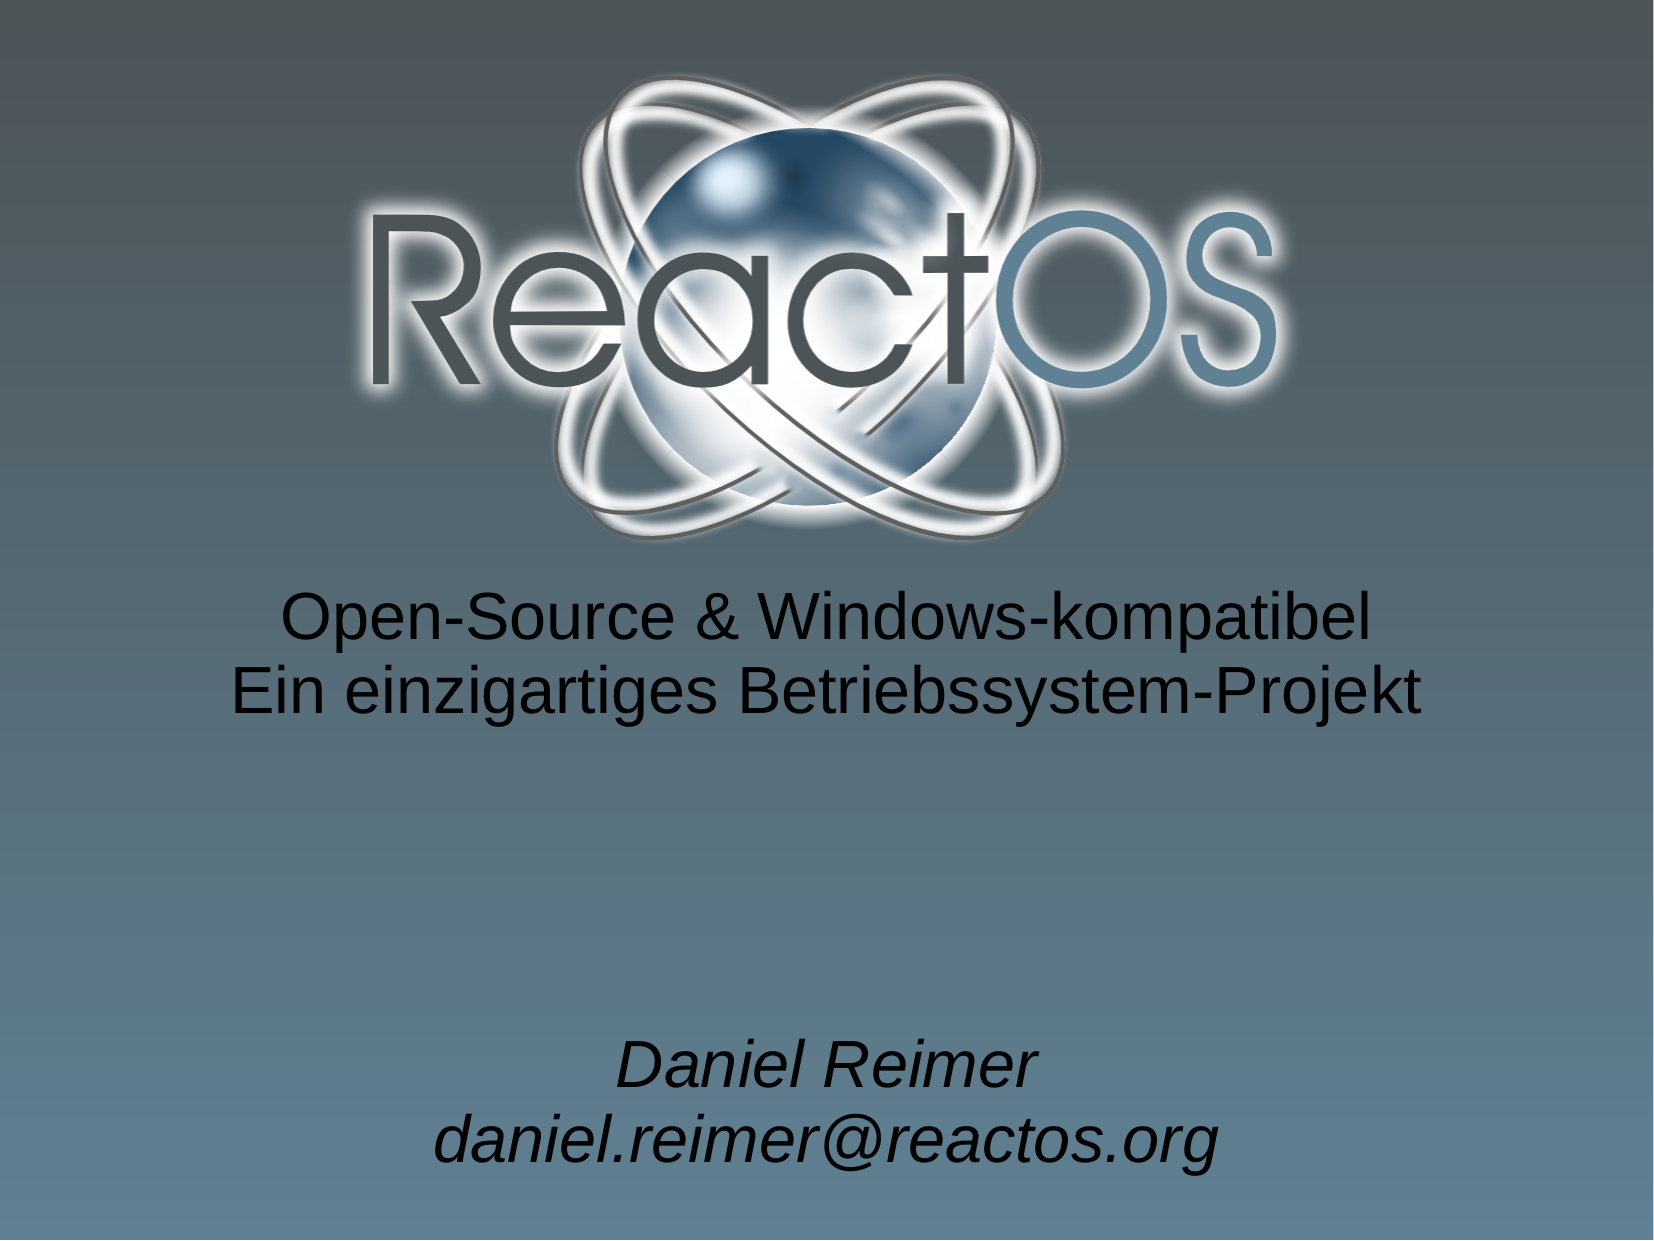

# Open-Source & Windows-kompatibel
Ein einzigartiges Betriebssystem-Projekt
Daniel Reimer
daniel.reimer@reactos.org